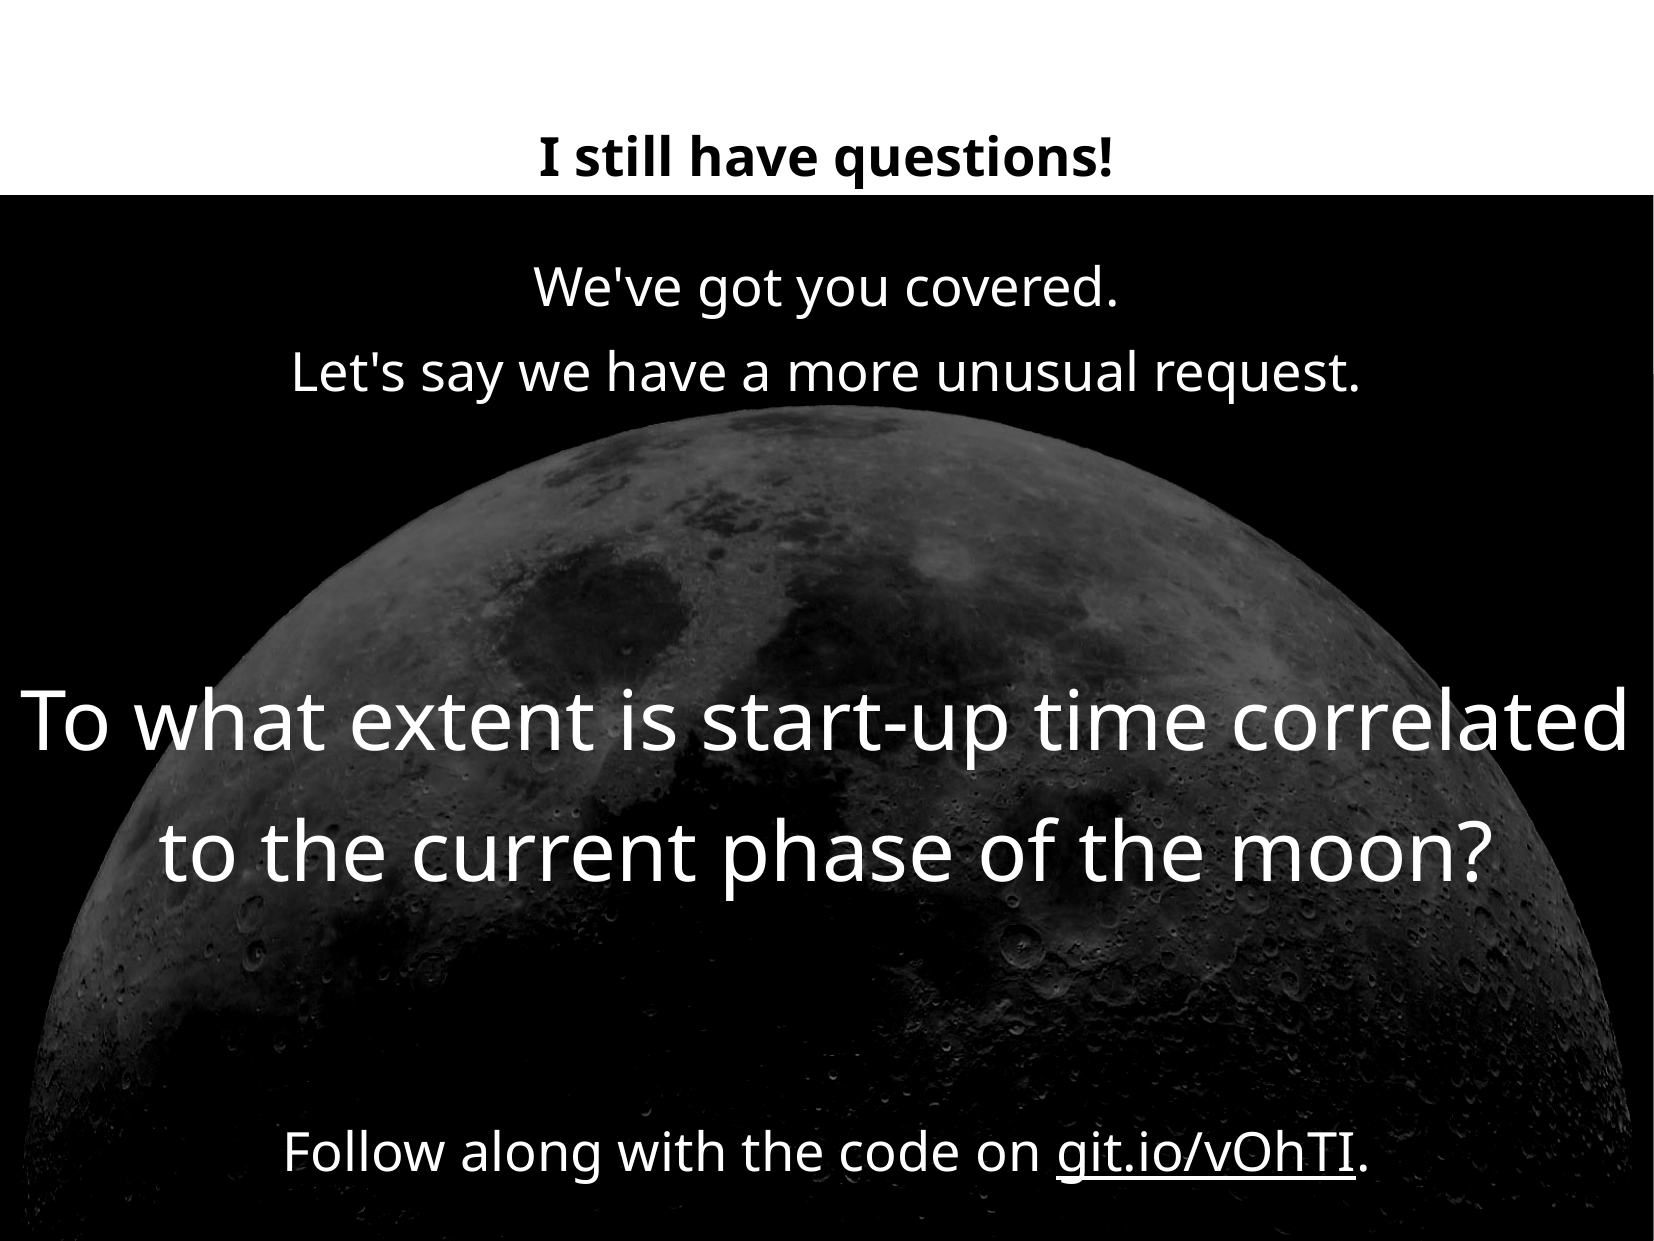

I still have questions!
We've got you covered.
Let's say we have a more unusual request.
To what extent is start-up time correlated
to the current phase of the moon?
Follow along with the code on git.io/vOhTI.